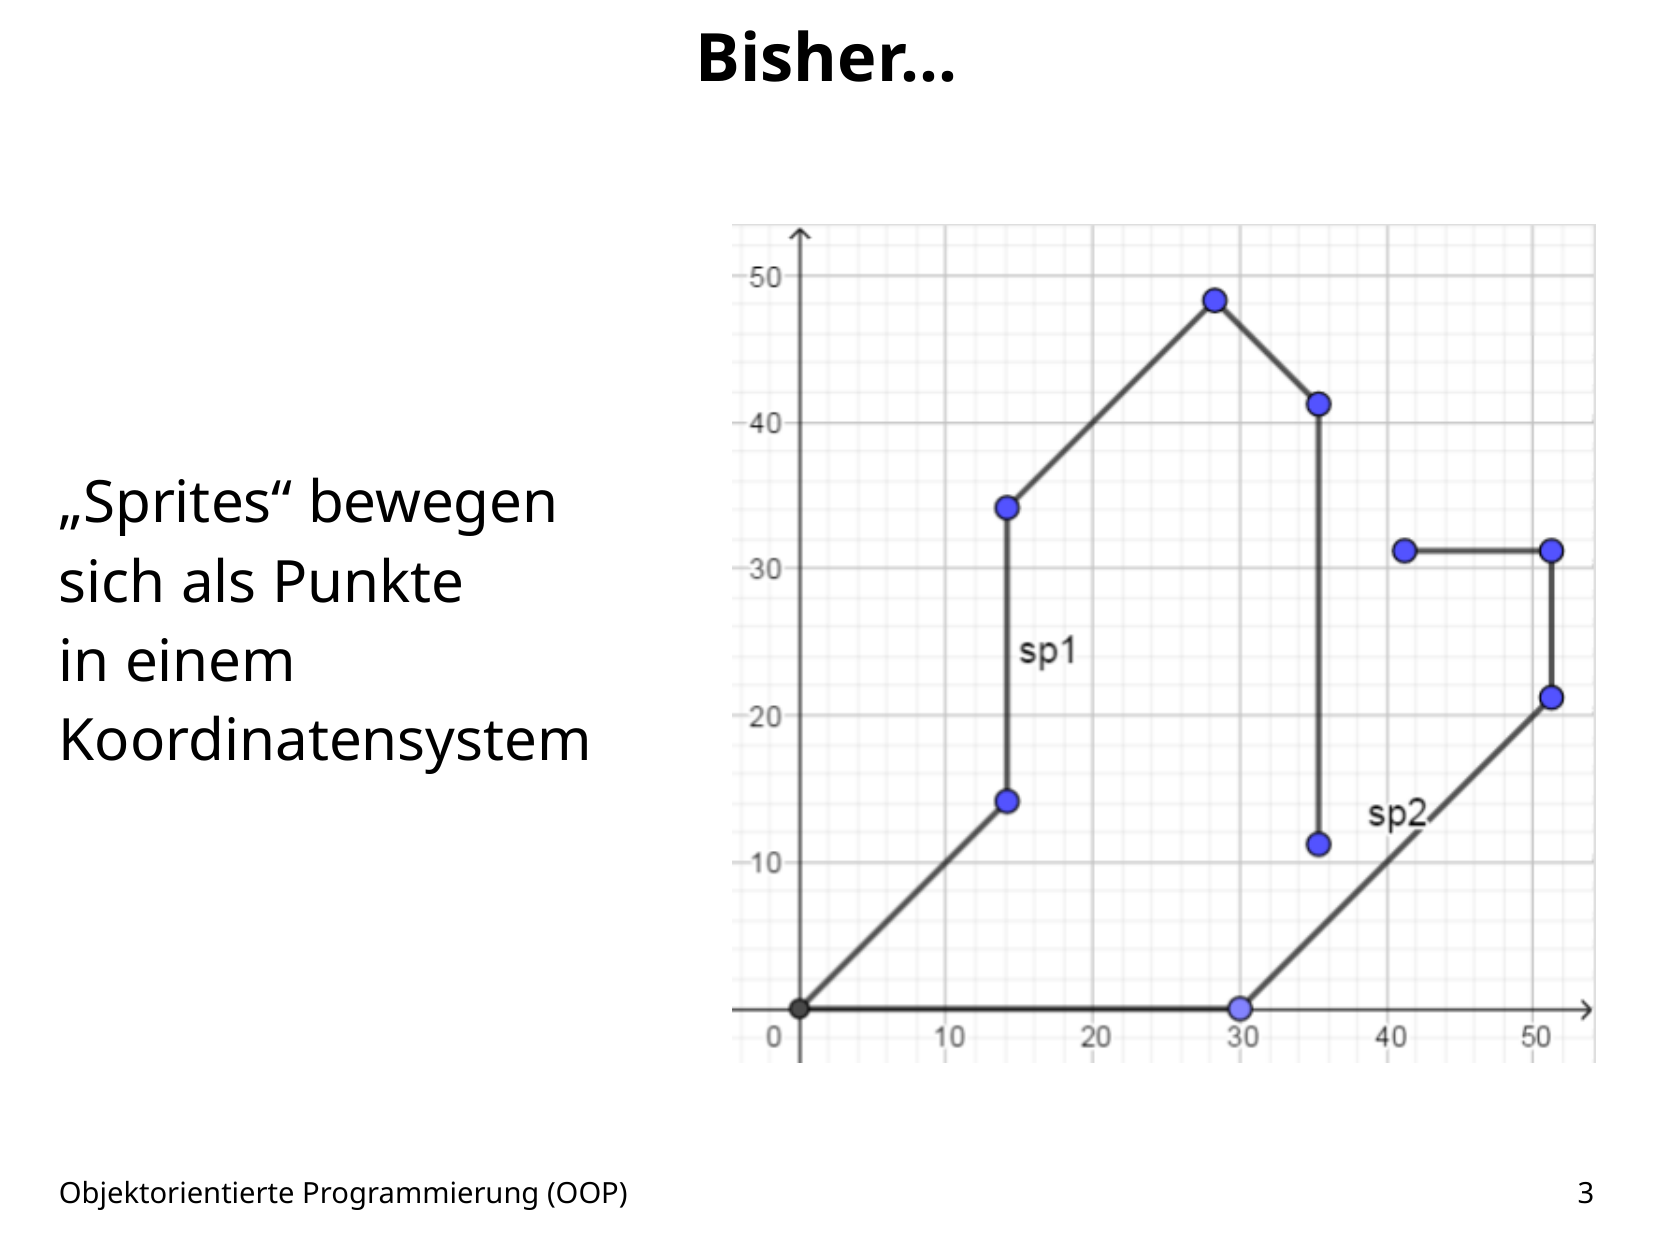

# Bisher...
„Sprites“ bewegen sich als Punkte
in einem Koordinatensystem
Objektorientierte Programmierung (OOP)
3